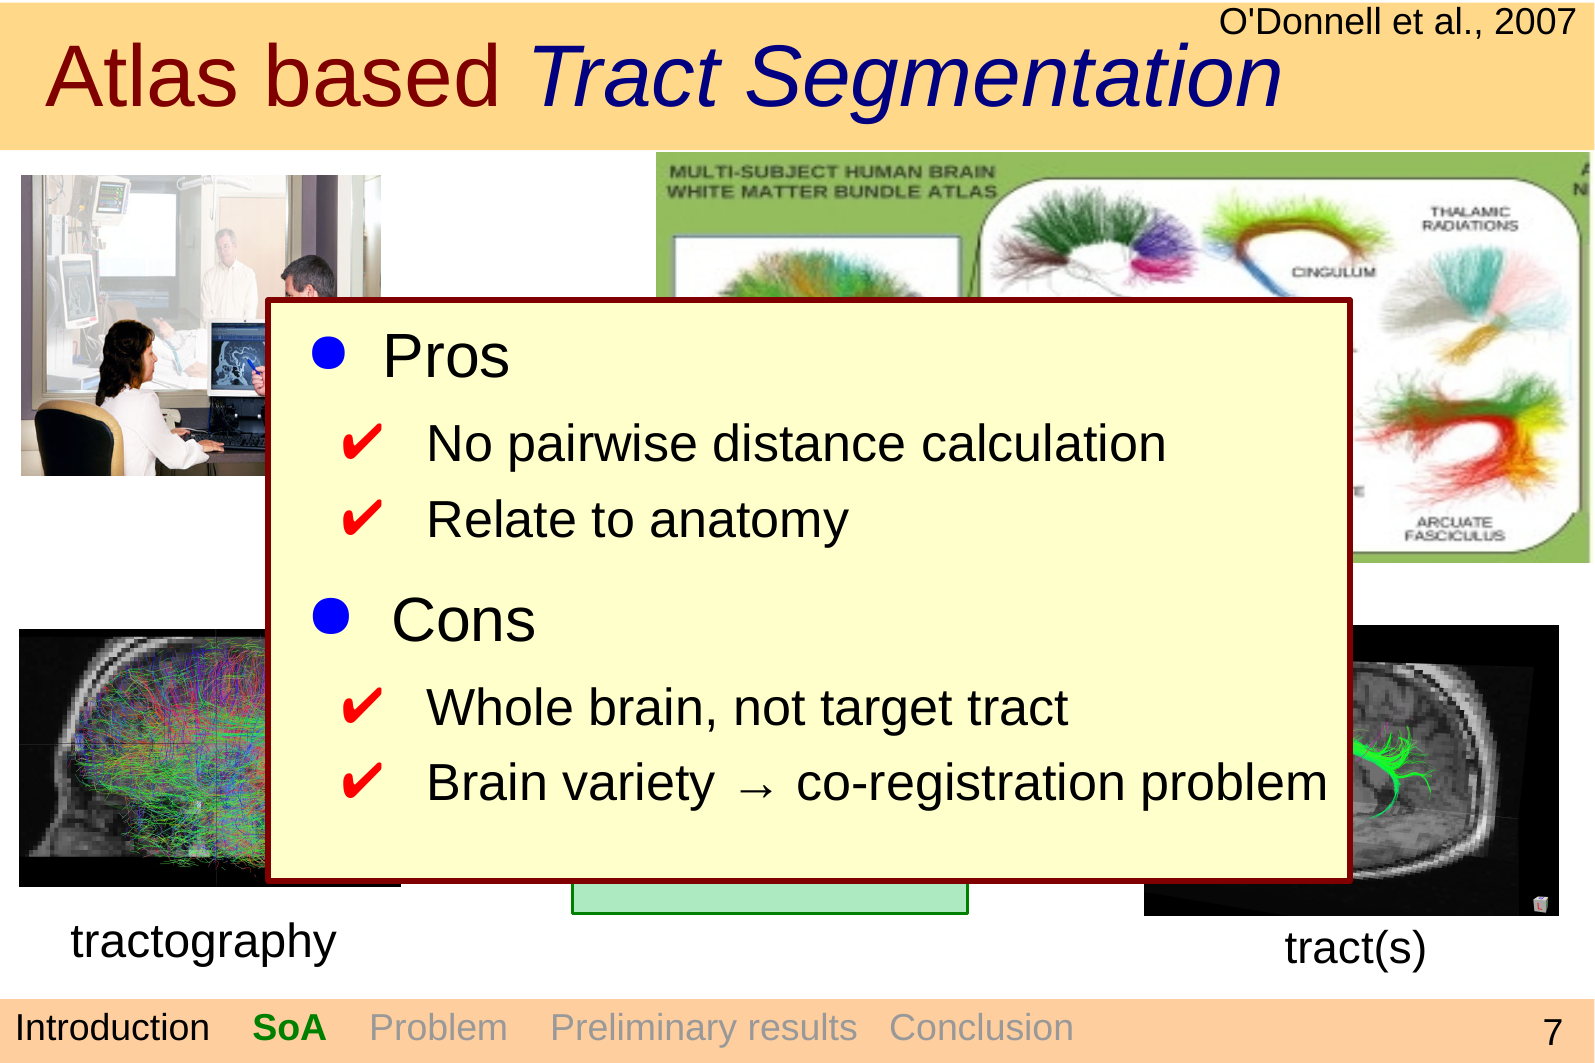

O'Donnell et al., 2007
# Atlas based Tract Segmentation
 Pros
 No pairwise distance calculation
 Relate to anatomy
 Cons
 Whole brain, not target tract
 Brain variety → co-registration problem
clustering
(nearest neighbor)
tractography
tract(s)
Introduction SoA Problem Preliminary results Conclusion